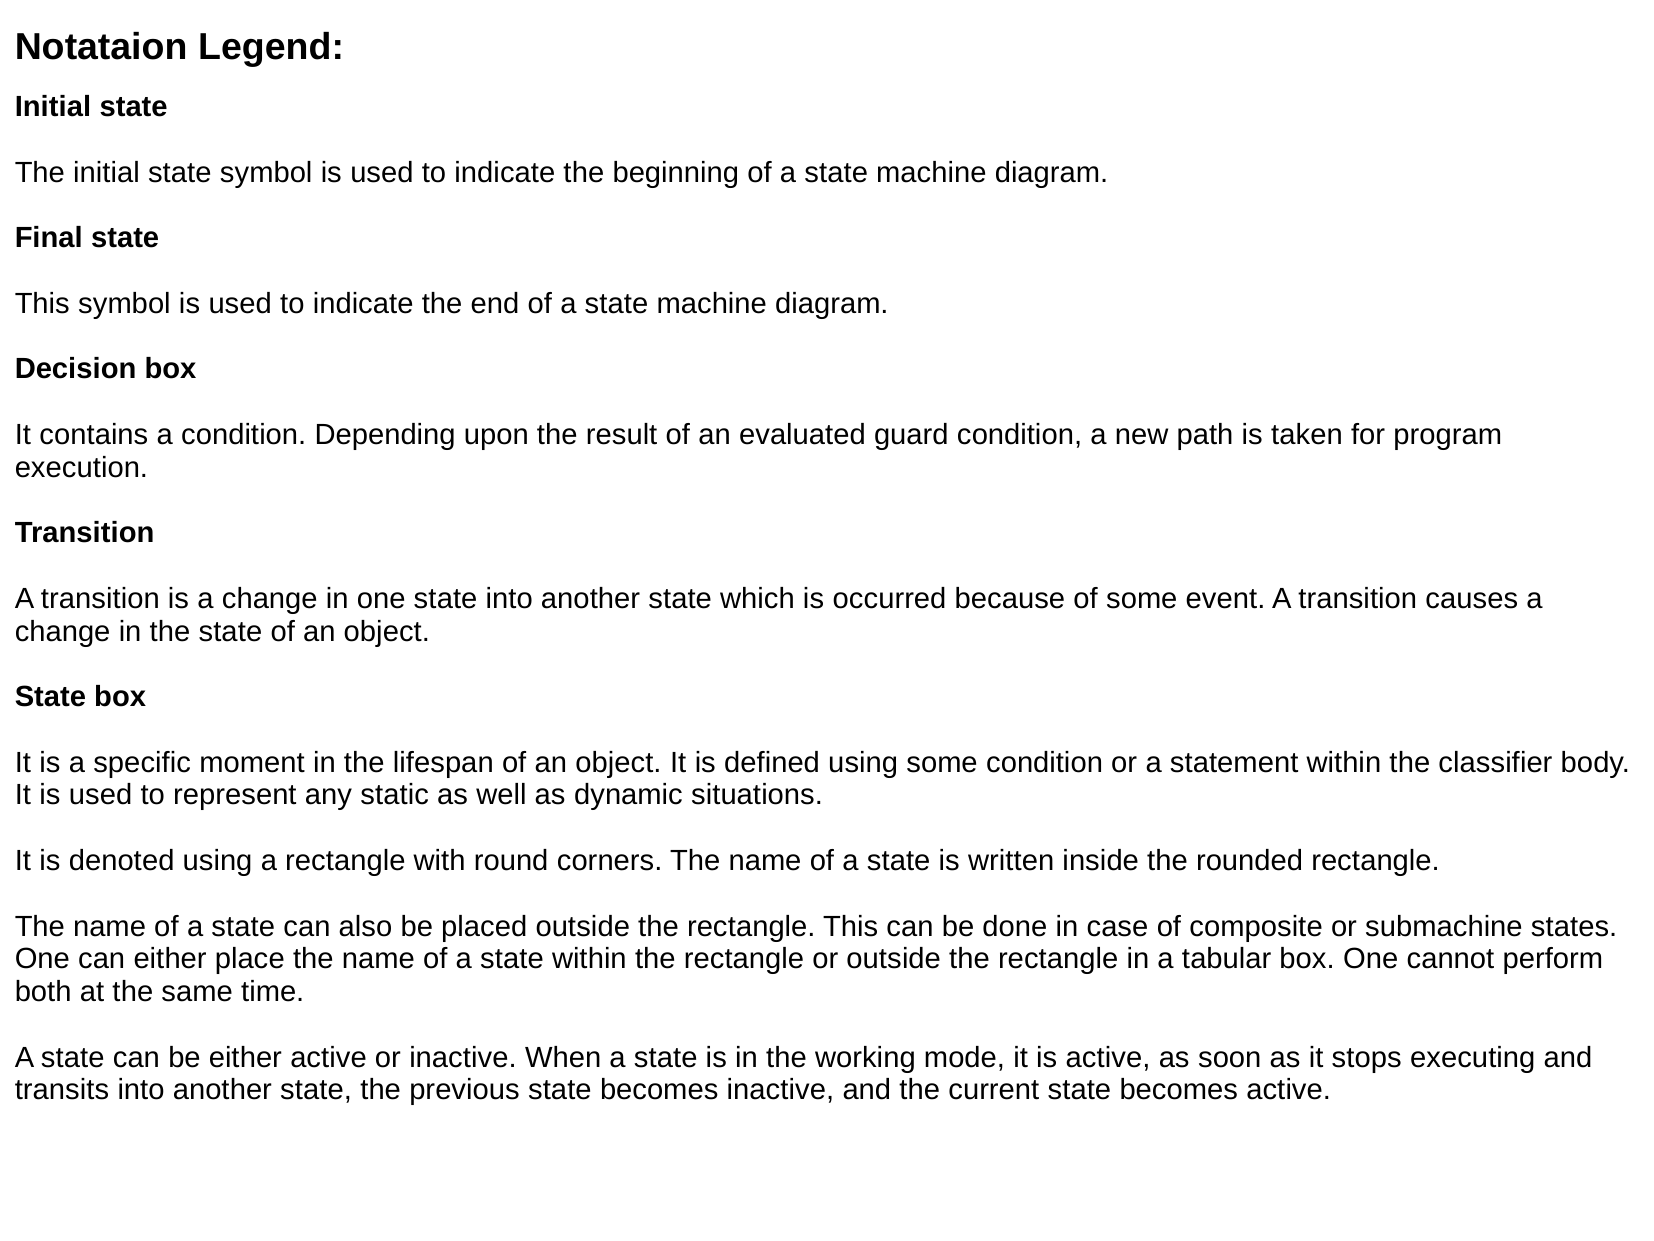

Notataion Legend:
Initial state
The initial state symbol is used to indicate the beginning of a state machine diagram.
Final state
This symbol is used to indicate the end of a state machine diagram.
Decision box
It contains a condition. Depending upon the result of an evaluated guard condition, a new path is taken for program execution.
Transition
A transition is a change in one state into another state which is occurred because of some event. A transition causes a change in the state of an object.
State box
It is a specific moment in the lifespan of an object. It is defined using some condition or a statement within the classifier body. It is used to represent any static as well as dynamic situations.
It is denoted using a rectangle with round corners. The name of a state is written inside the rounded rectangle.
The name of a state can also be placed outside the rectangle. This can be done in case of composite or submachine states. One can either place the name of a state within the rectangle or outside the rectangle in a tabular box. One cannot perform both at the same time.
A state can be either active or inactive. When a state is in the working mode, it is active, as soon as it stops executing and transits into another state, the previous state becomes inactive, and the current state becomes active.